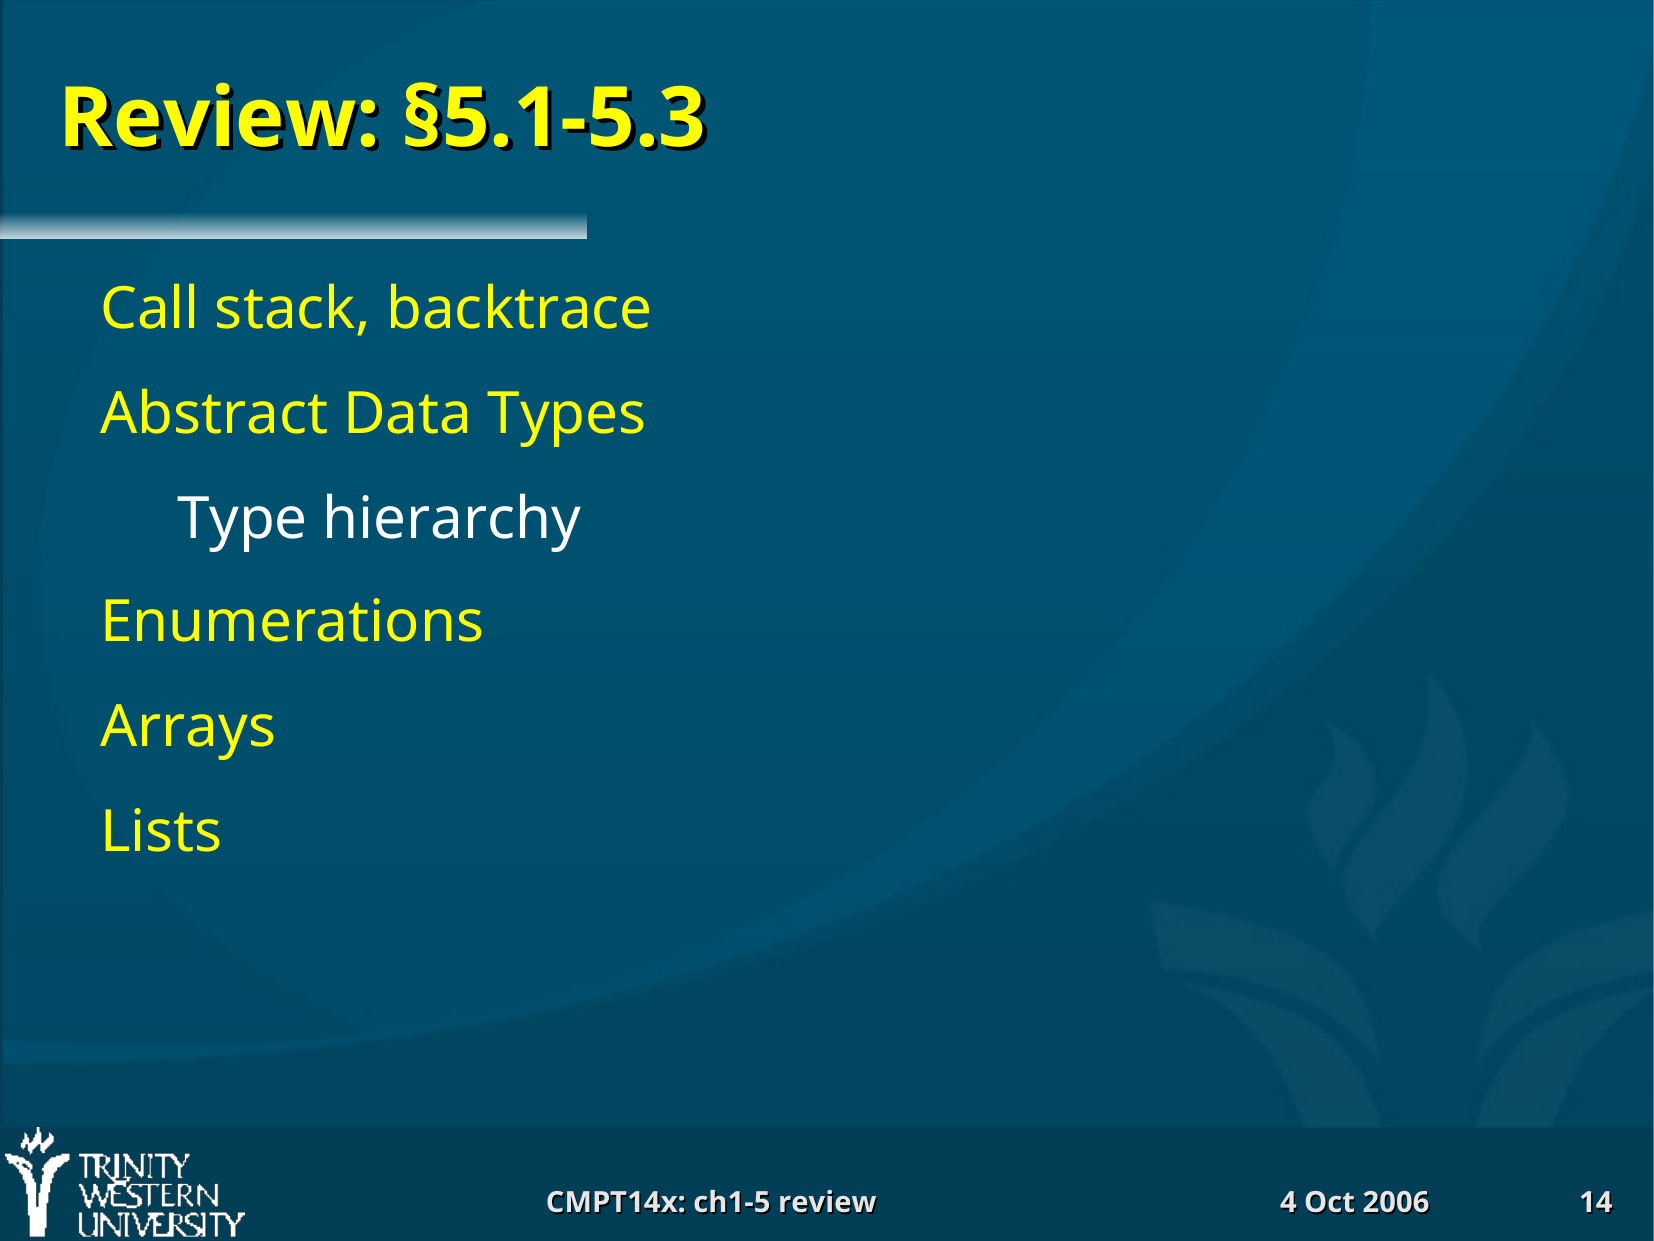

# Review: §5.1-5.3
Call stack, backtrace
Abstract Data Types
Type hierarchy
Enumerations
Arrays
Lists
CMPT14x: ch1-5 review
4 Oct 2006
14